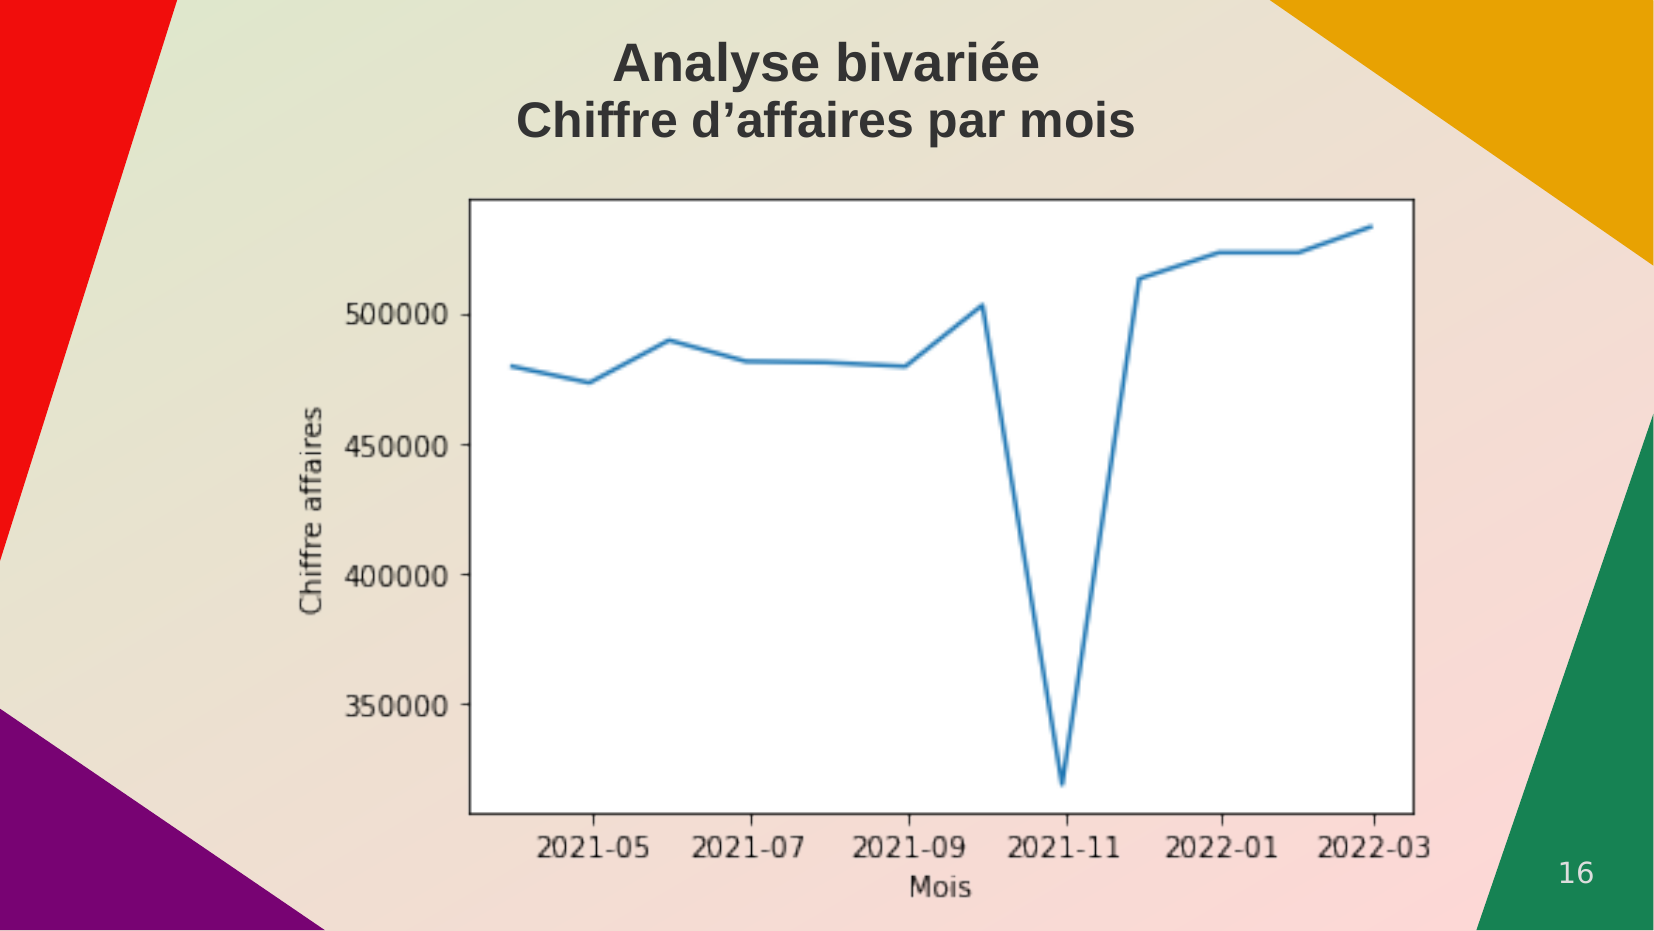

# Analyse bivariée Chiffre d’affaires par mois
16